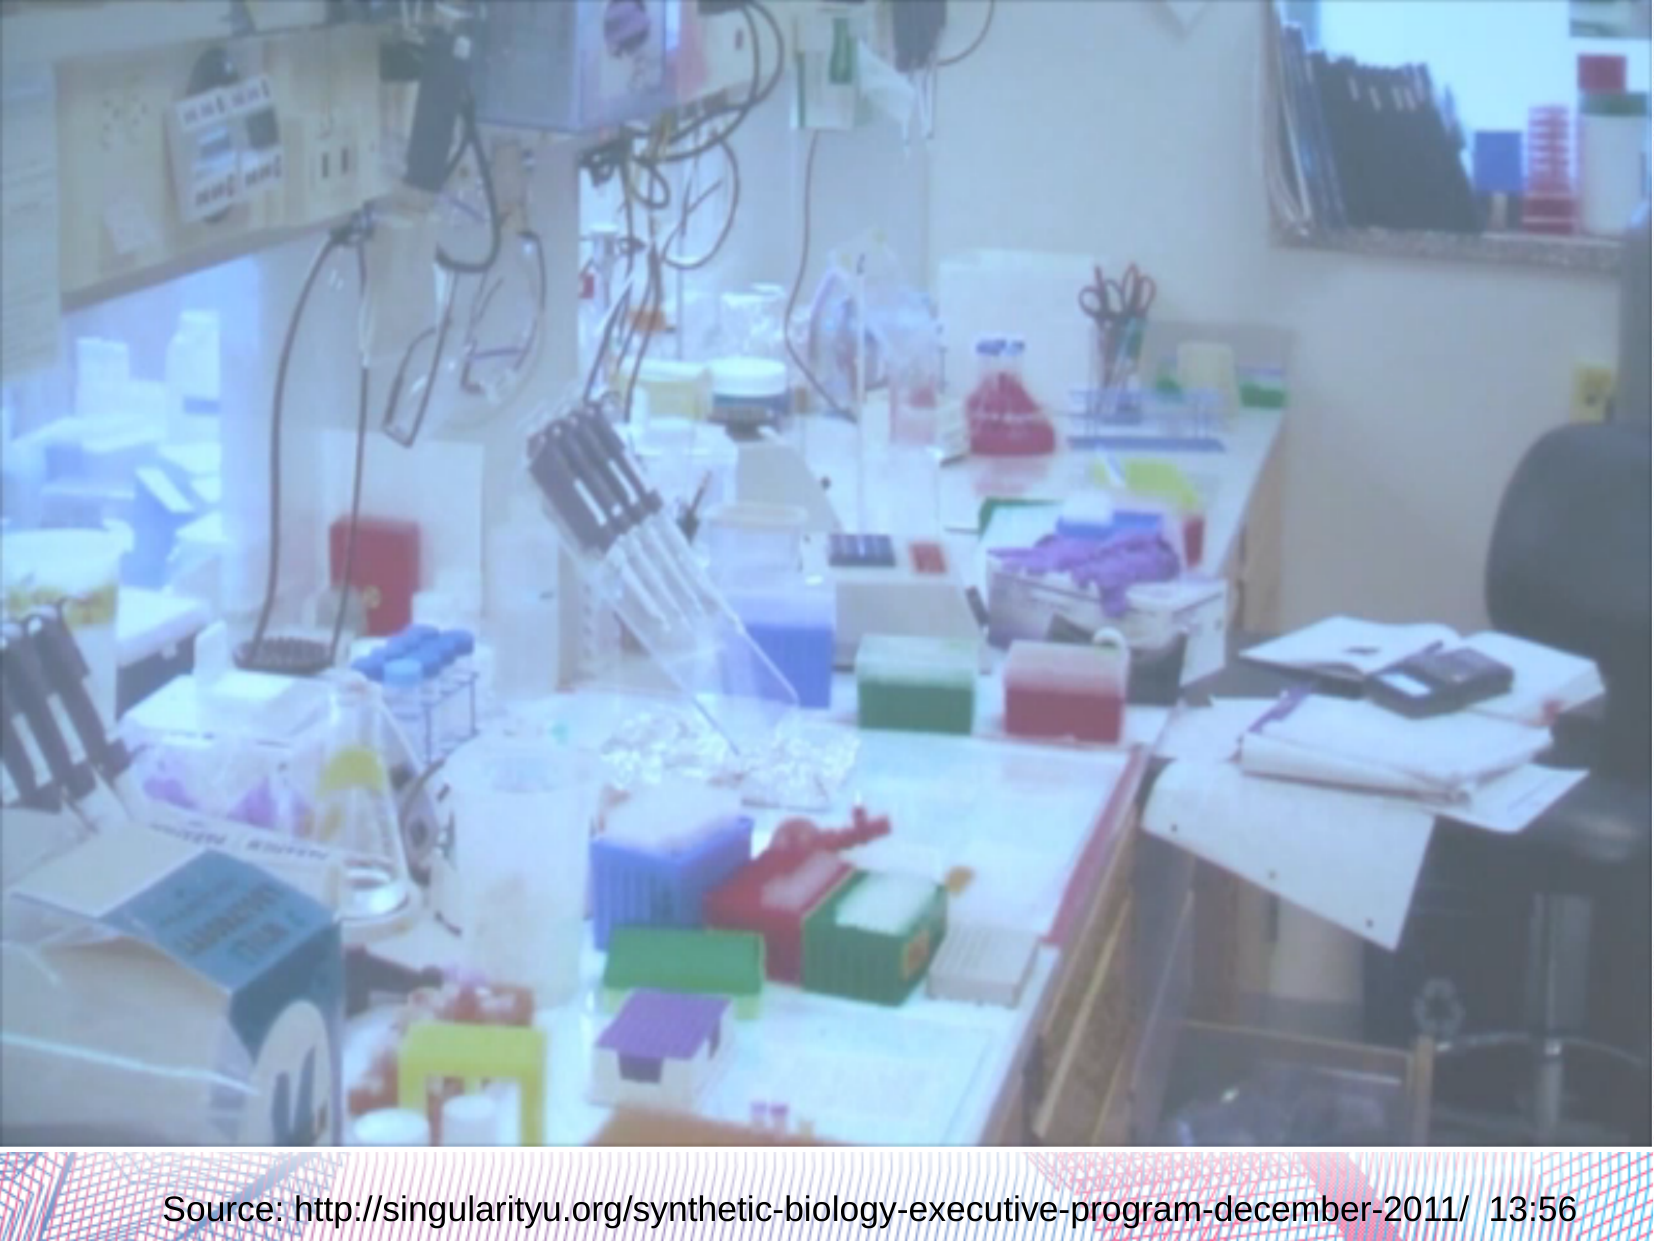

# 3. Writing DNA
Source: http://singularityu.org/synthetic-biology-executive-program-december-2011/ 13:56